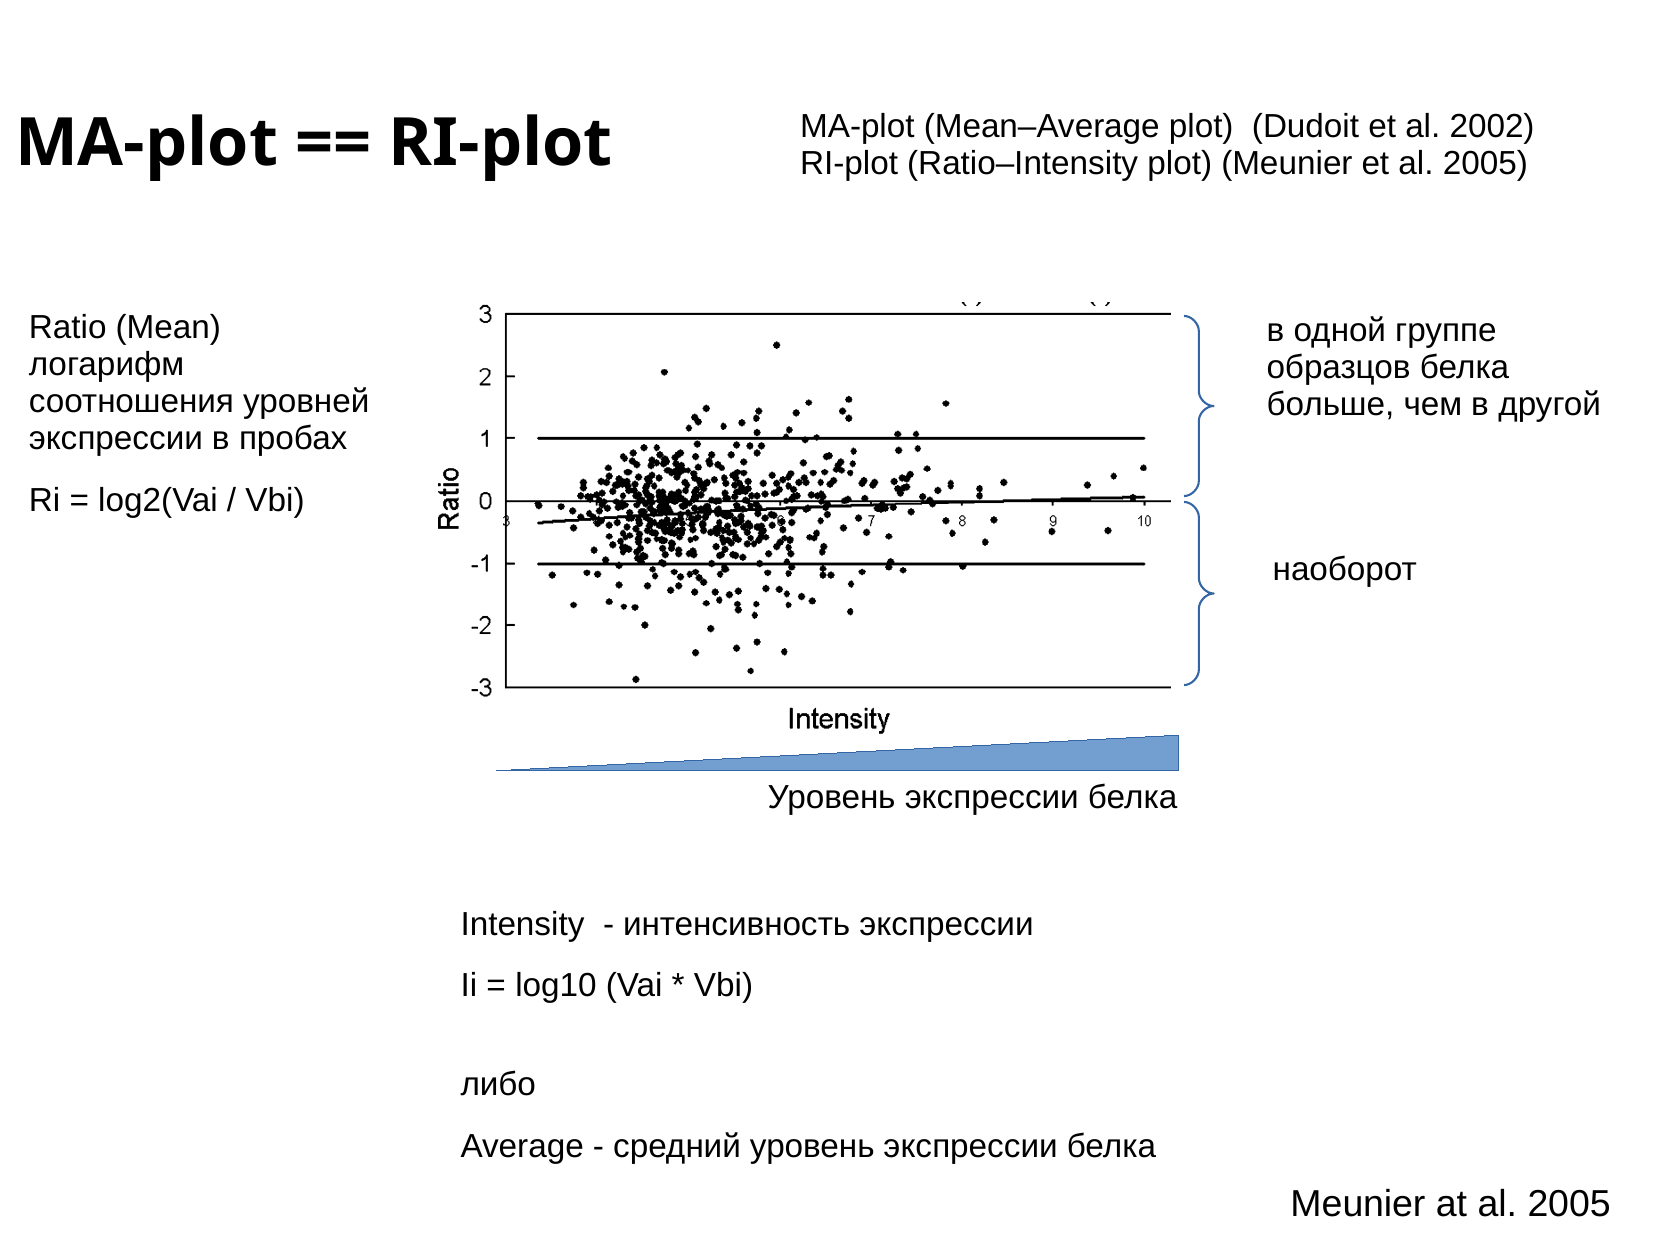

# MA-plot == RI-plot
MA-plot (Mean–Average plot)  (Dudoit et al. 2002)
RI-plot (Ratio–Intensity plot) (Meunier et al. 2005)
Ratio (Mean)
логарифм соотношения уровней экспрессии в пробах
Ri = log2(Vai / Vbi)
в одной группе образцов белка больше, чем в другой
наоборот
Уровень экспрессии белка
Intensity - интенсивность экспрессии
Ii = log10 (Vai * Vbi)
либо
Average - средний уровень экспрессии белка
Meunier at al. 2005